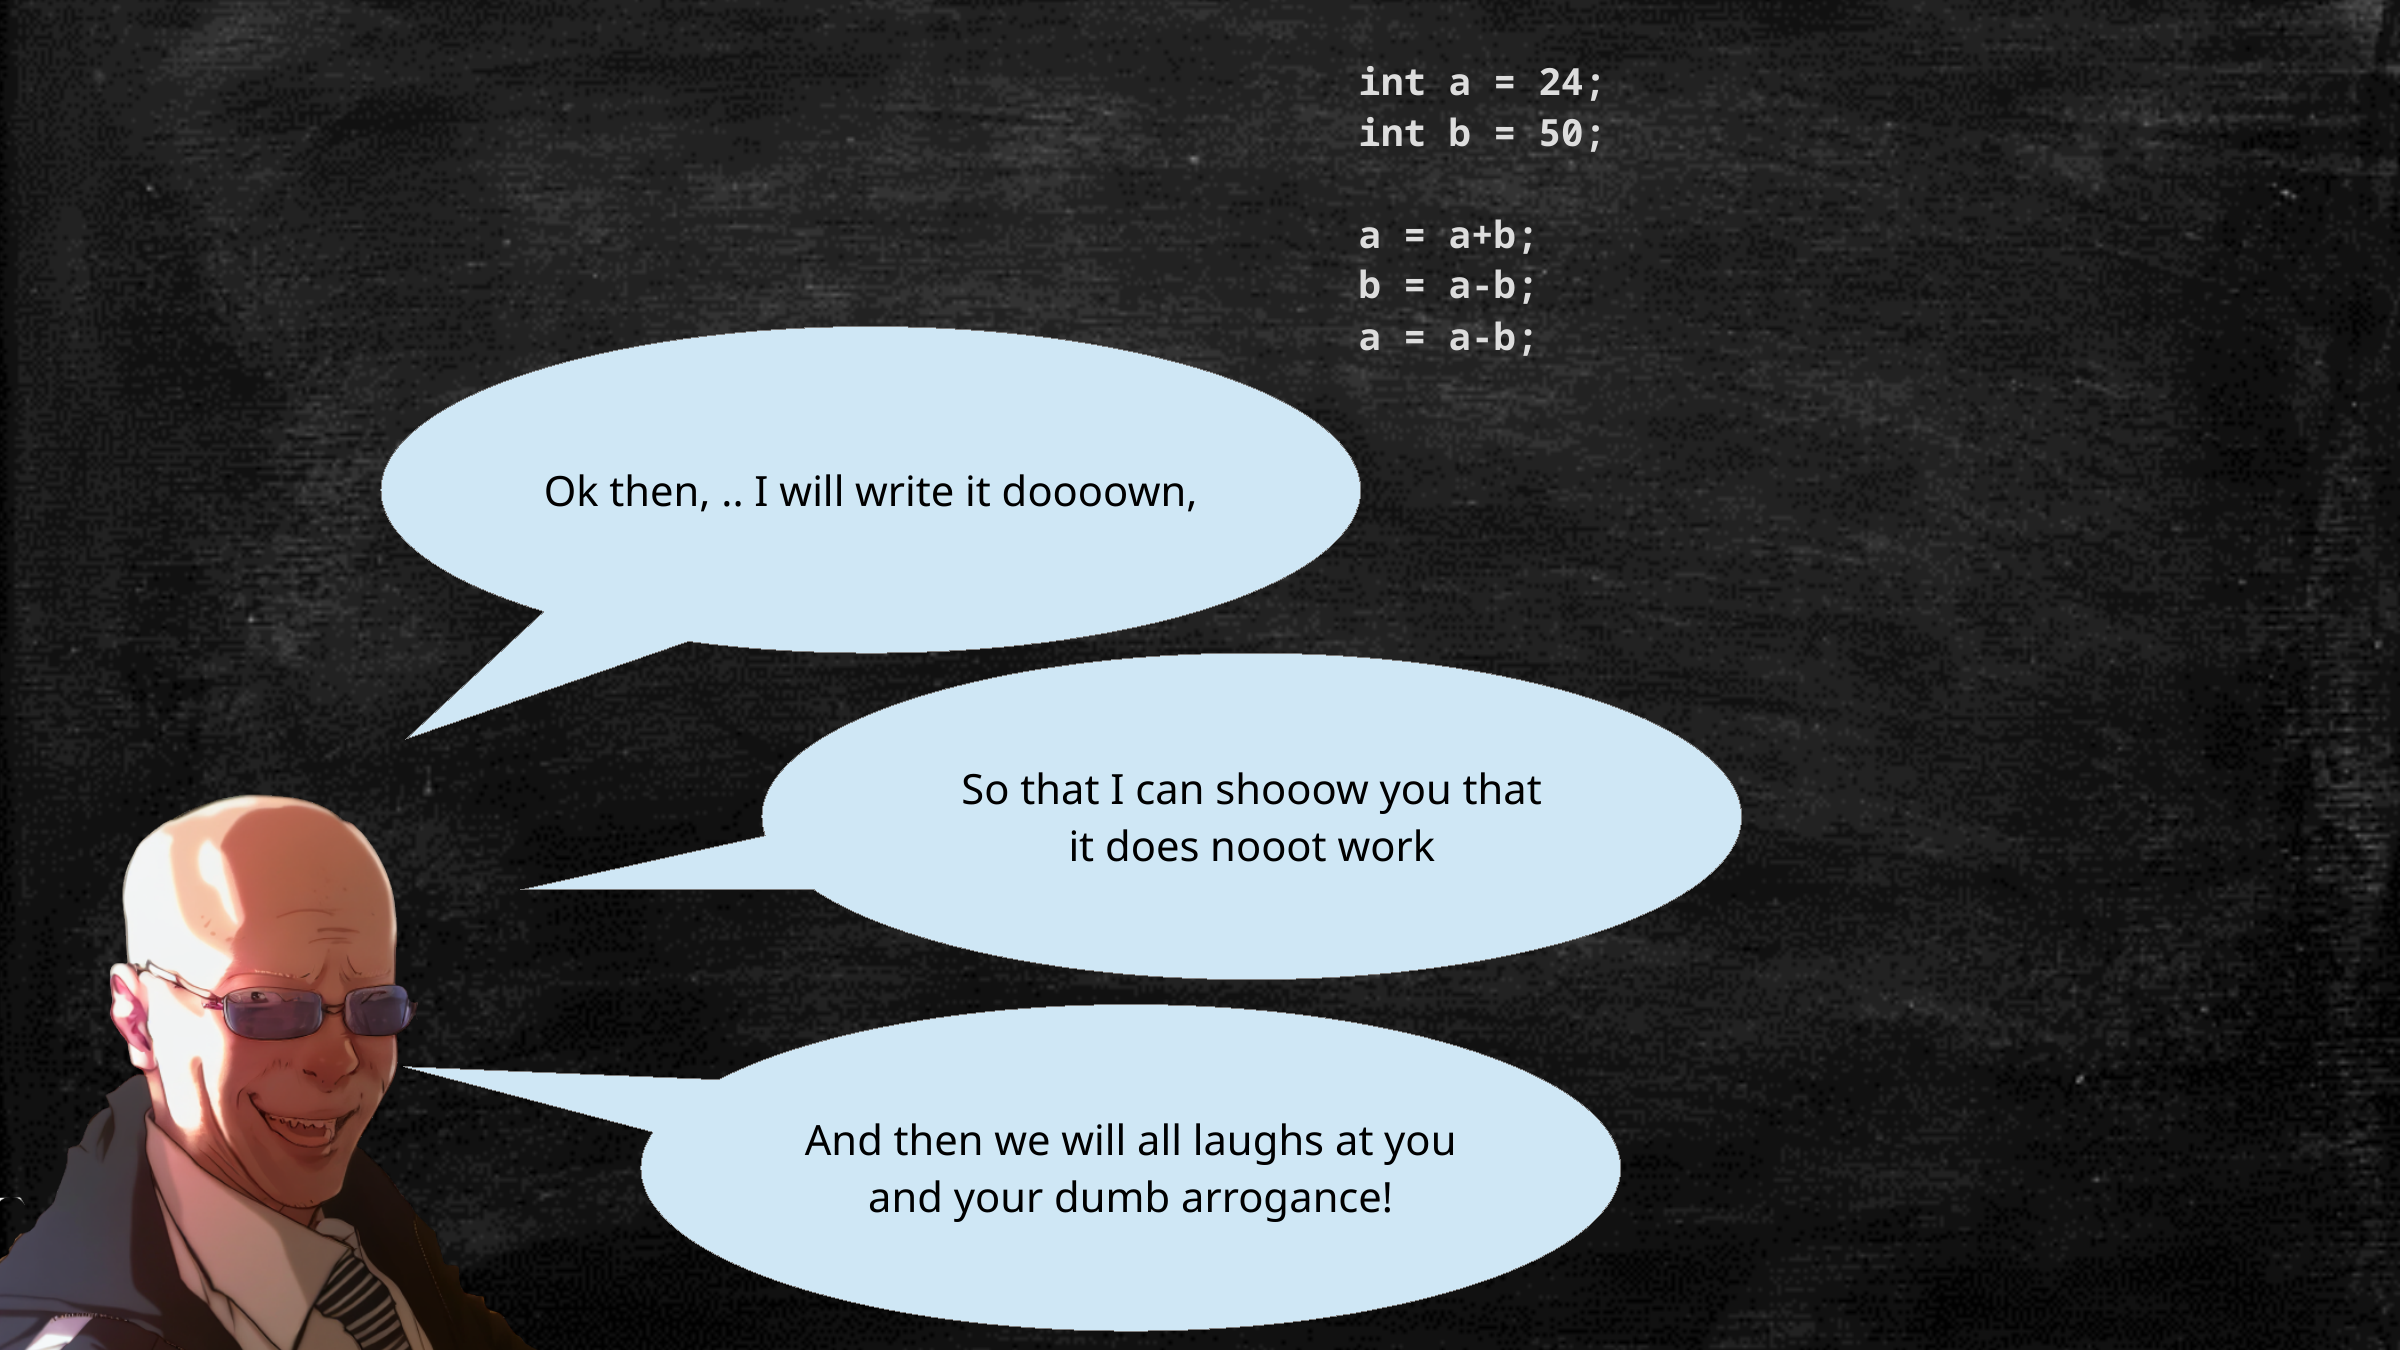

int a = 24;
int b = 50;
a = a+b;
b = a-b;
a = a-b;
Ok then, .. I will write it doooown,
So that I can shooow you that
it does nooot work
And then we will all laughs at you
and your dumb arrogance!